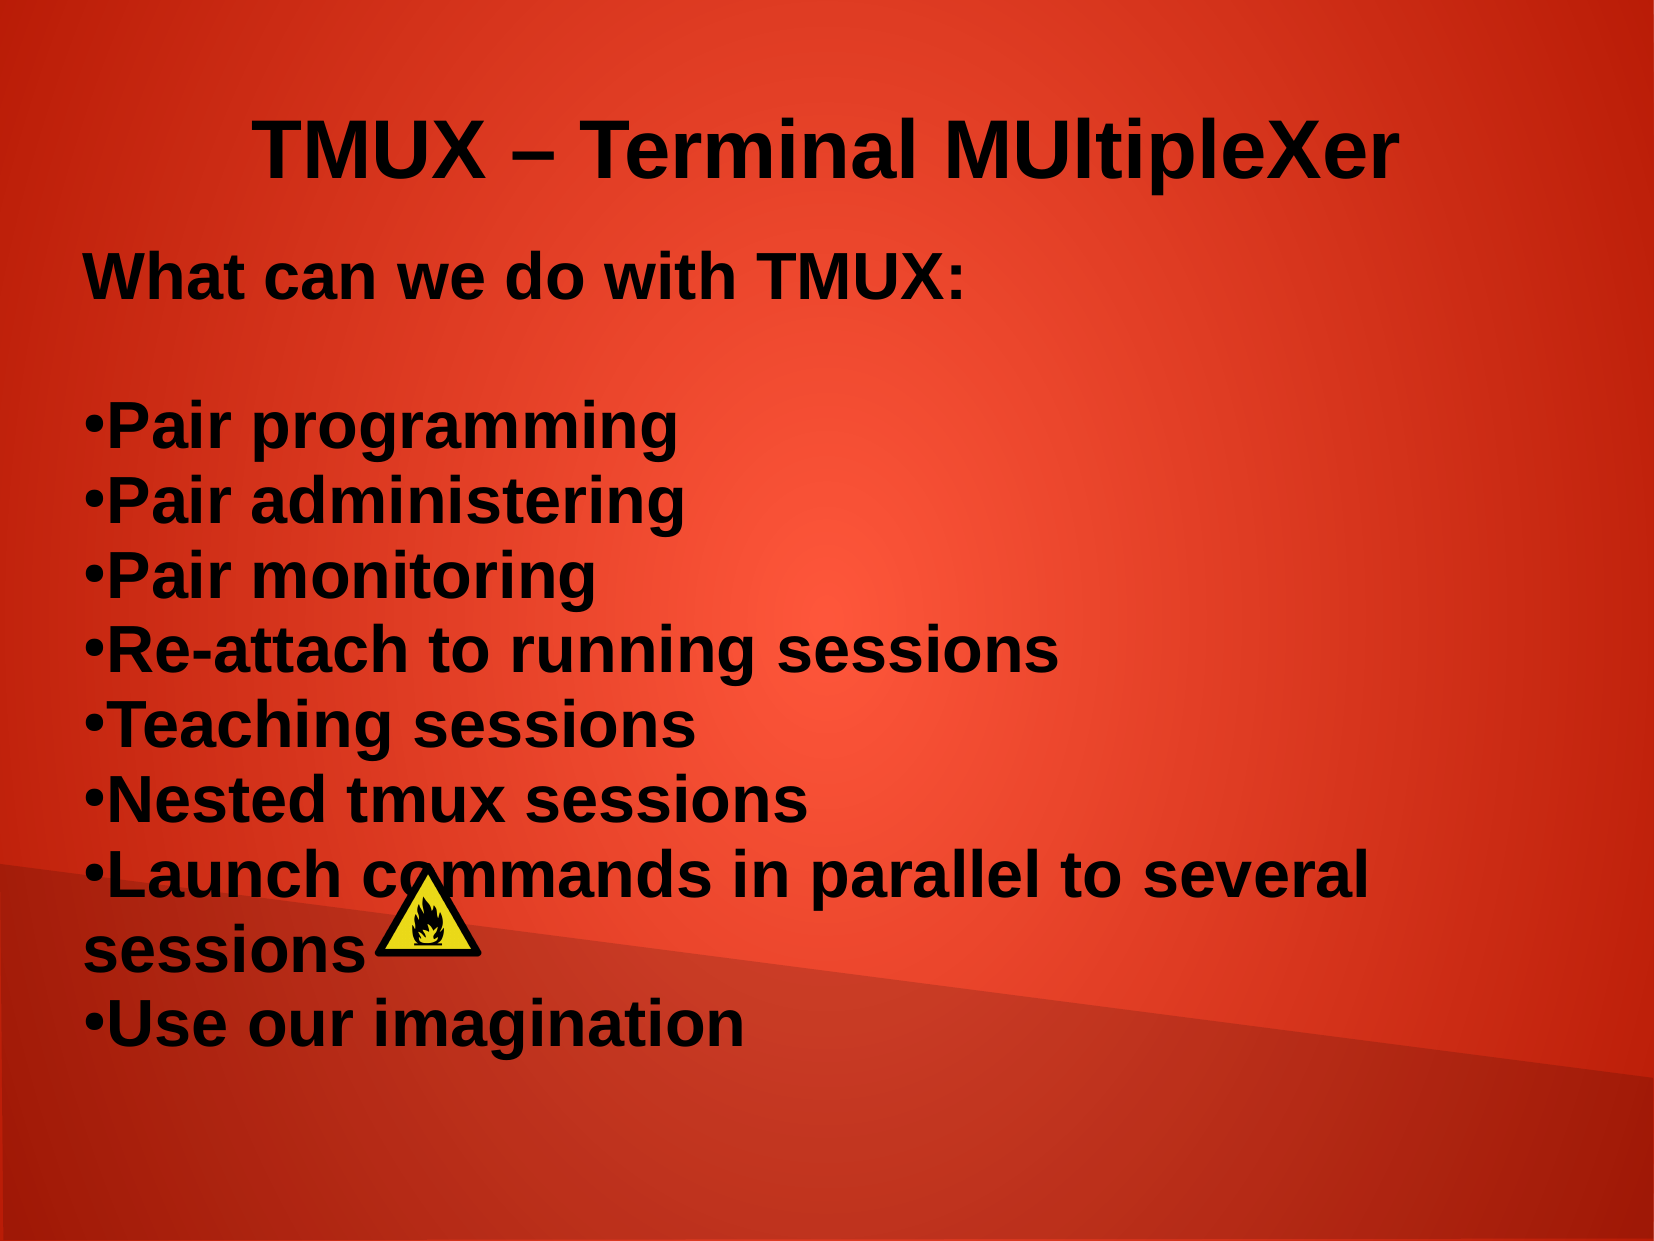

# TMUX – Terminal MUltipleXer
What can we do with TMUX:
Pair programming
Pair administering
Pair monitoring
Re-attach to running sessions
Teaching sessions
Nested tmux sessions
Launch commands in parallel to several sessions
Use our imagination